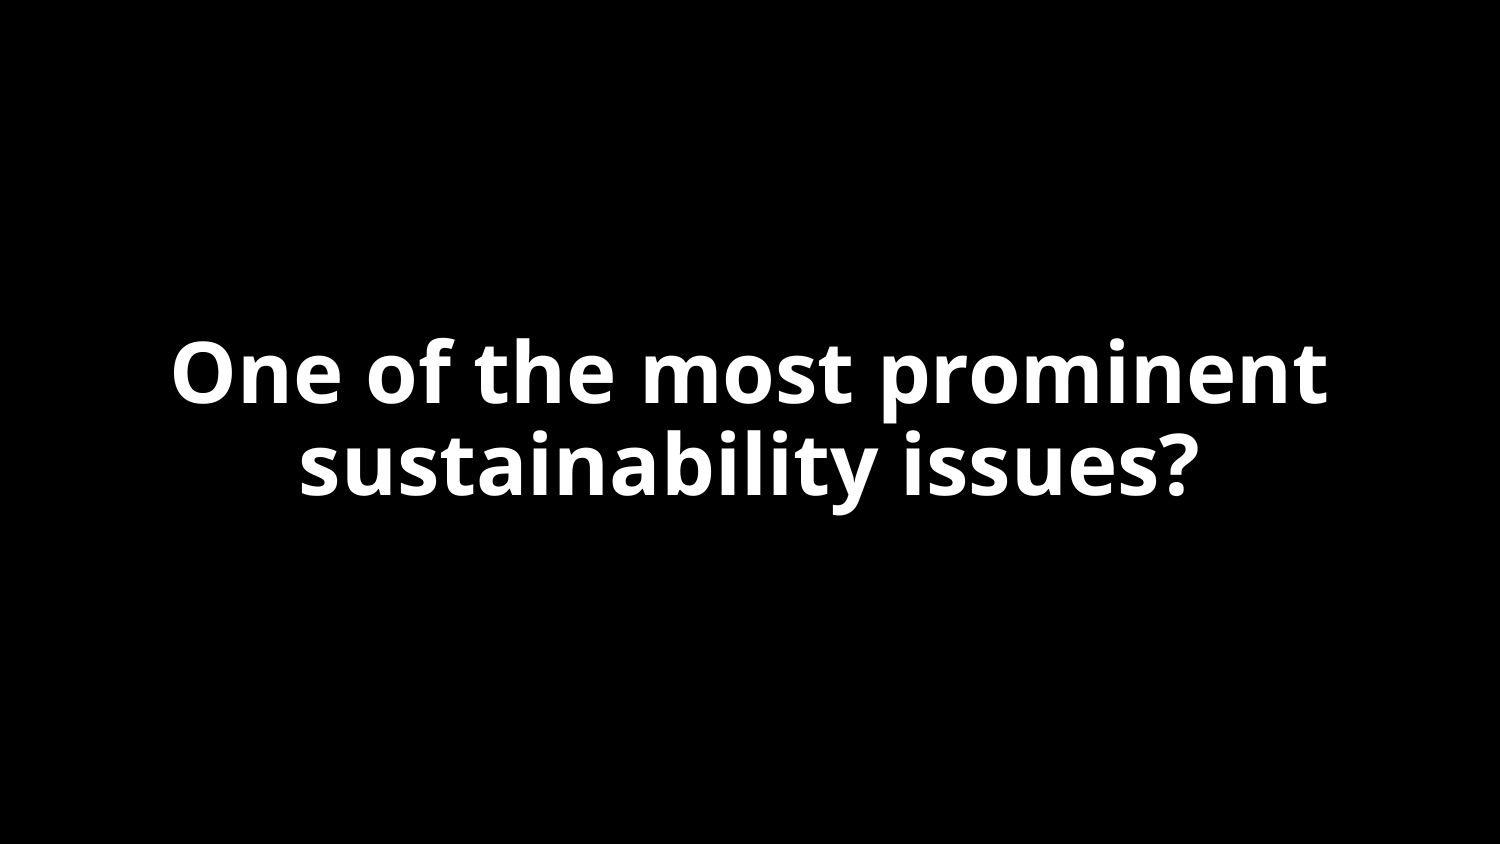

# One of the most prominent sustainability issues?